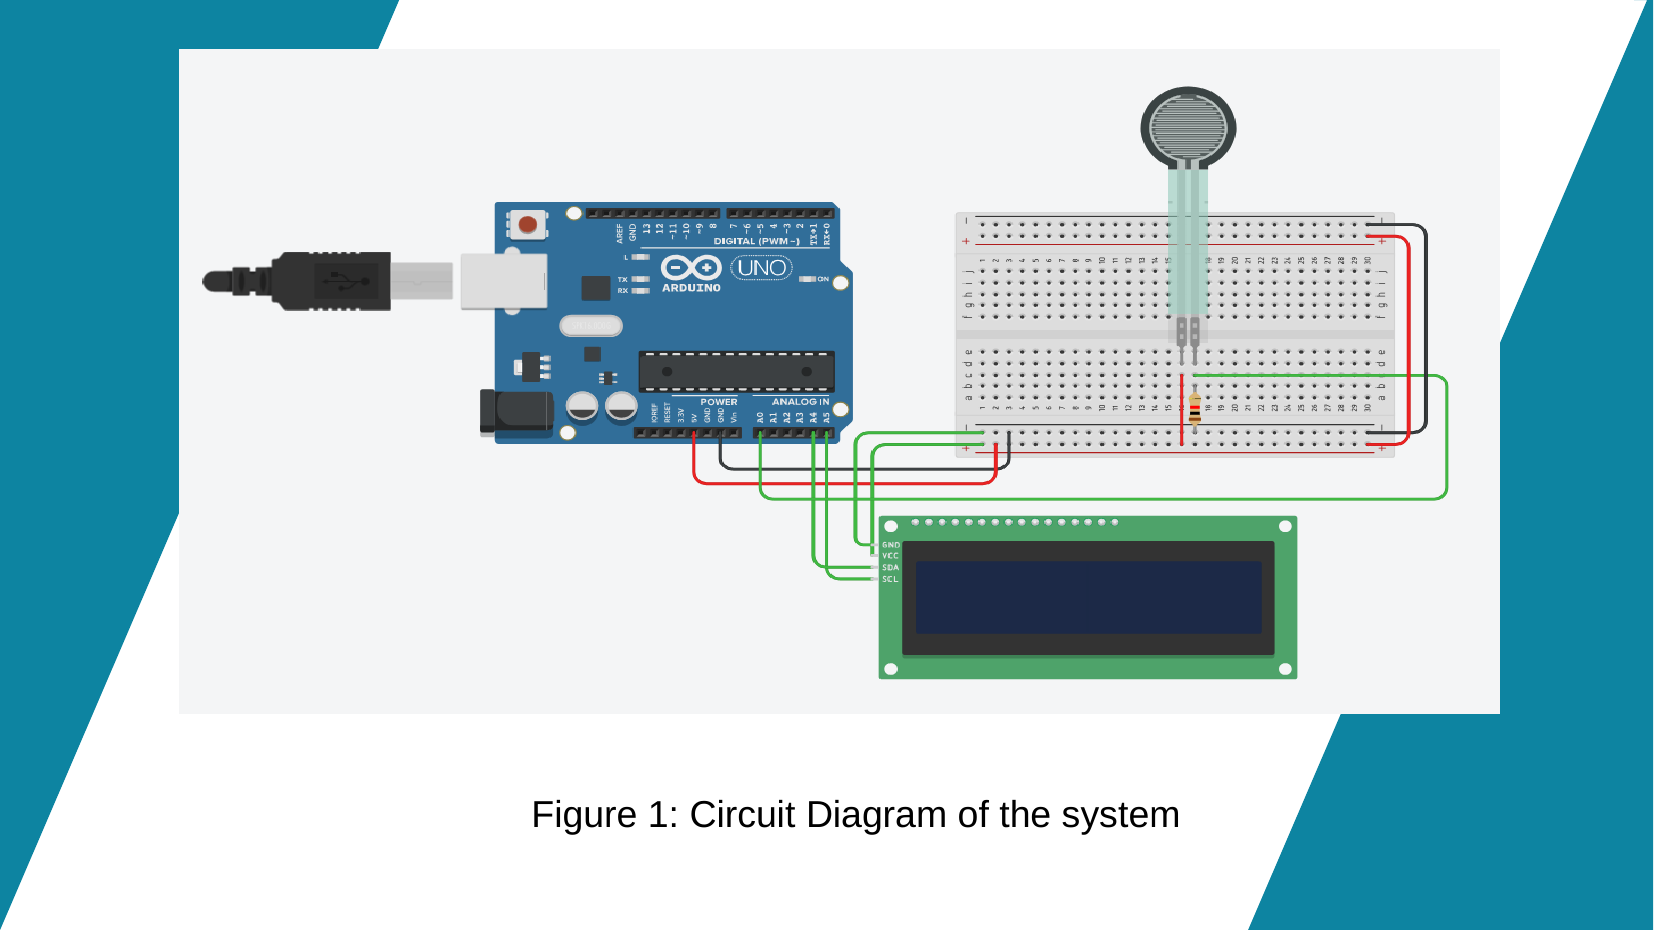

Figure 1: Circuit Diagram of the system